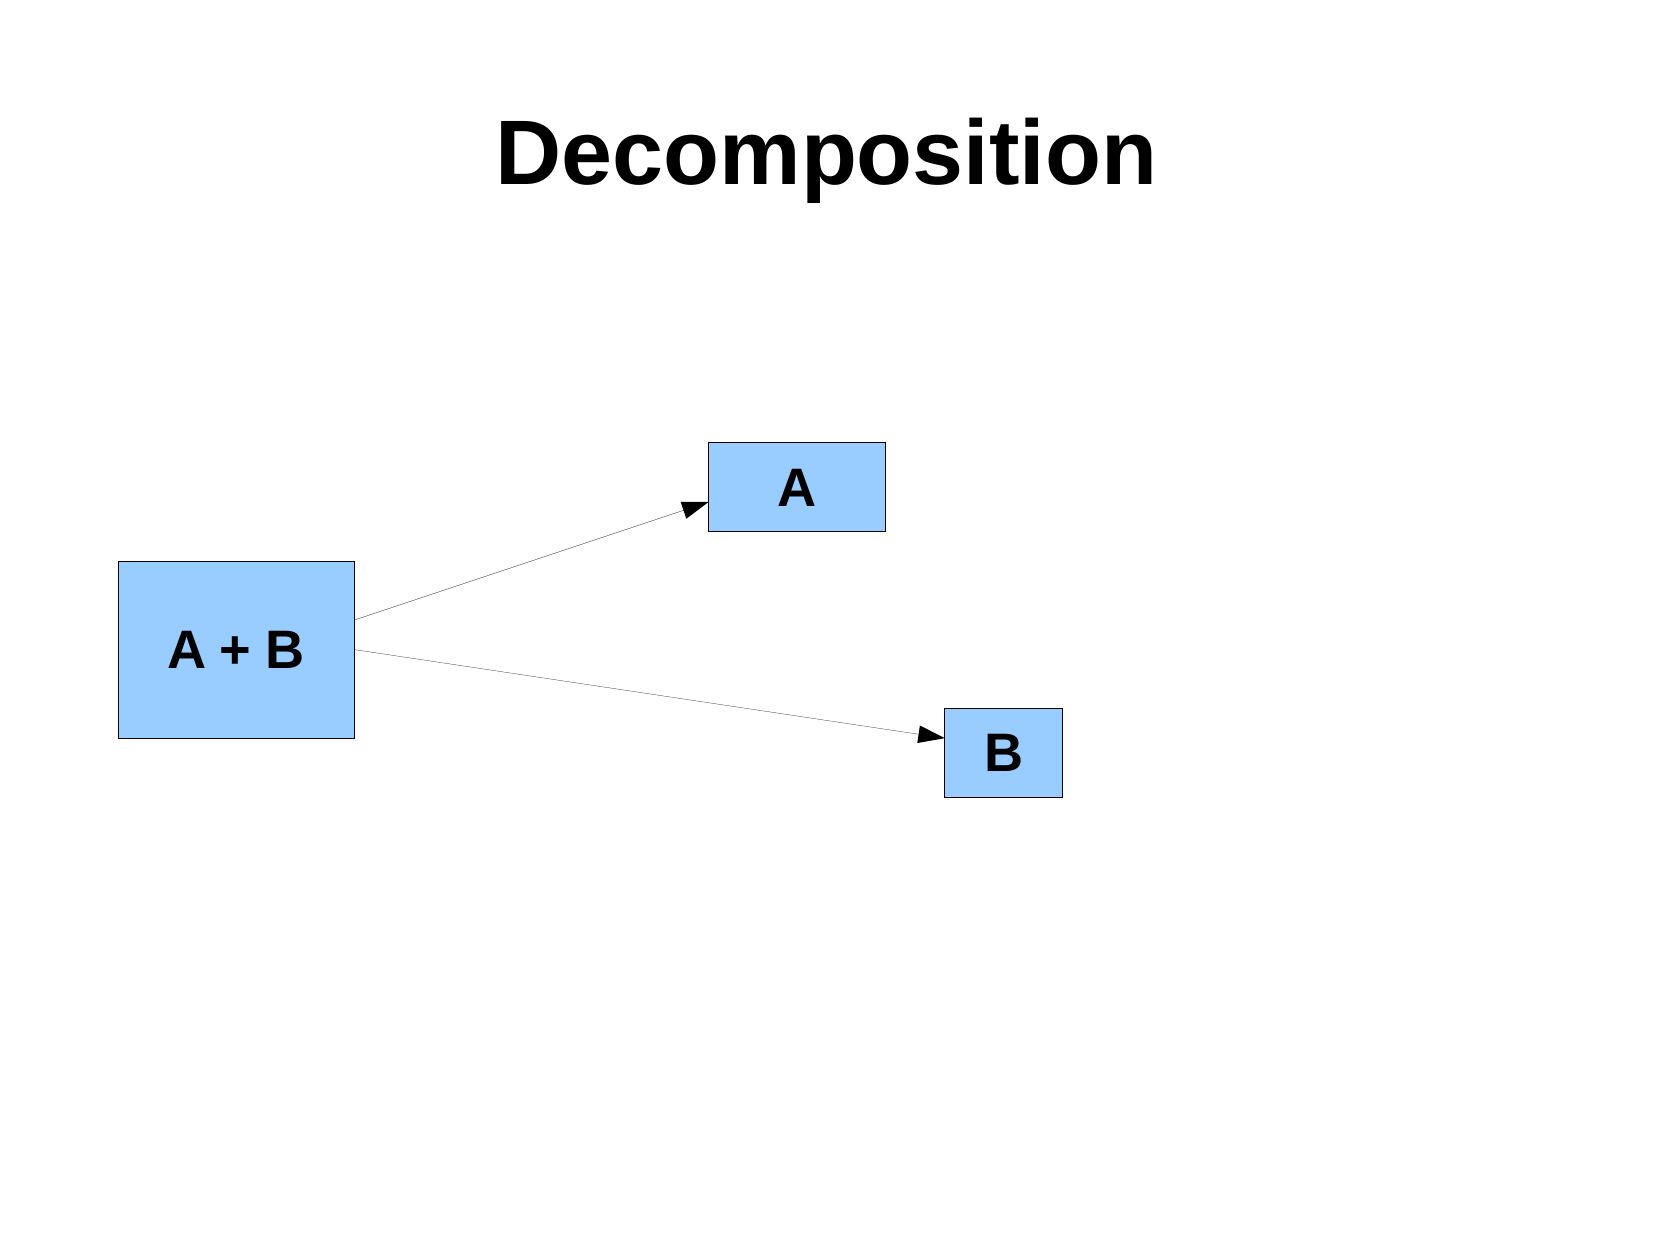

# Decomposition
A
A + B
B